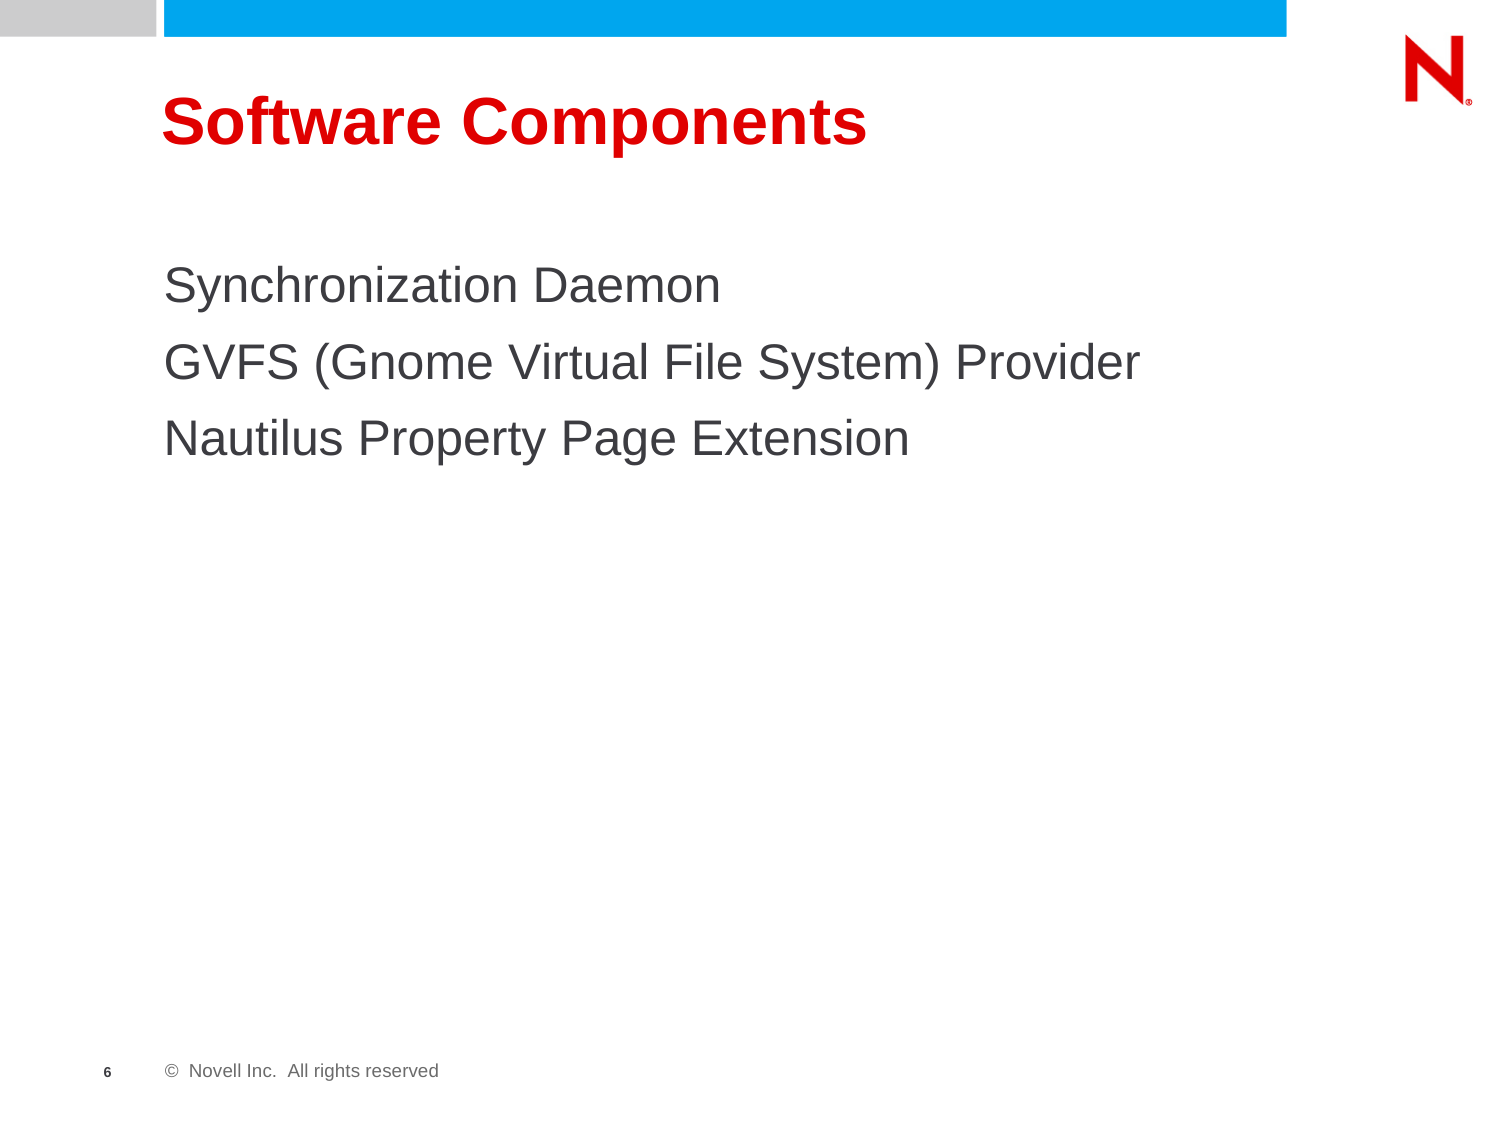

# Software Components
Synchronization Daemon
GVFS (Gnome Virtual File System) Provider
Nautilus Property Page Extension